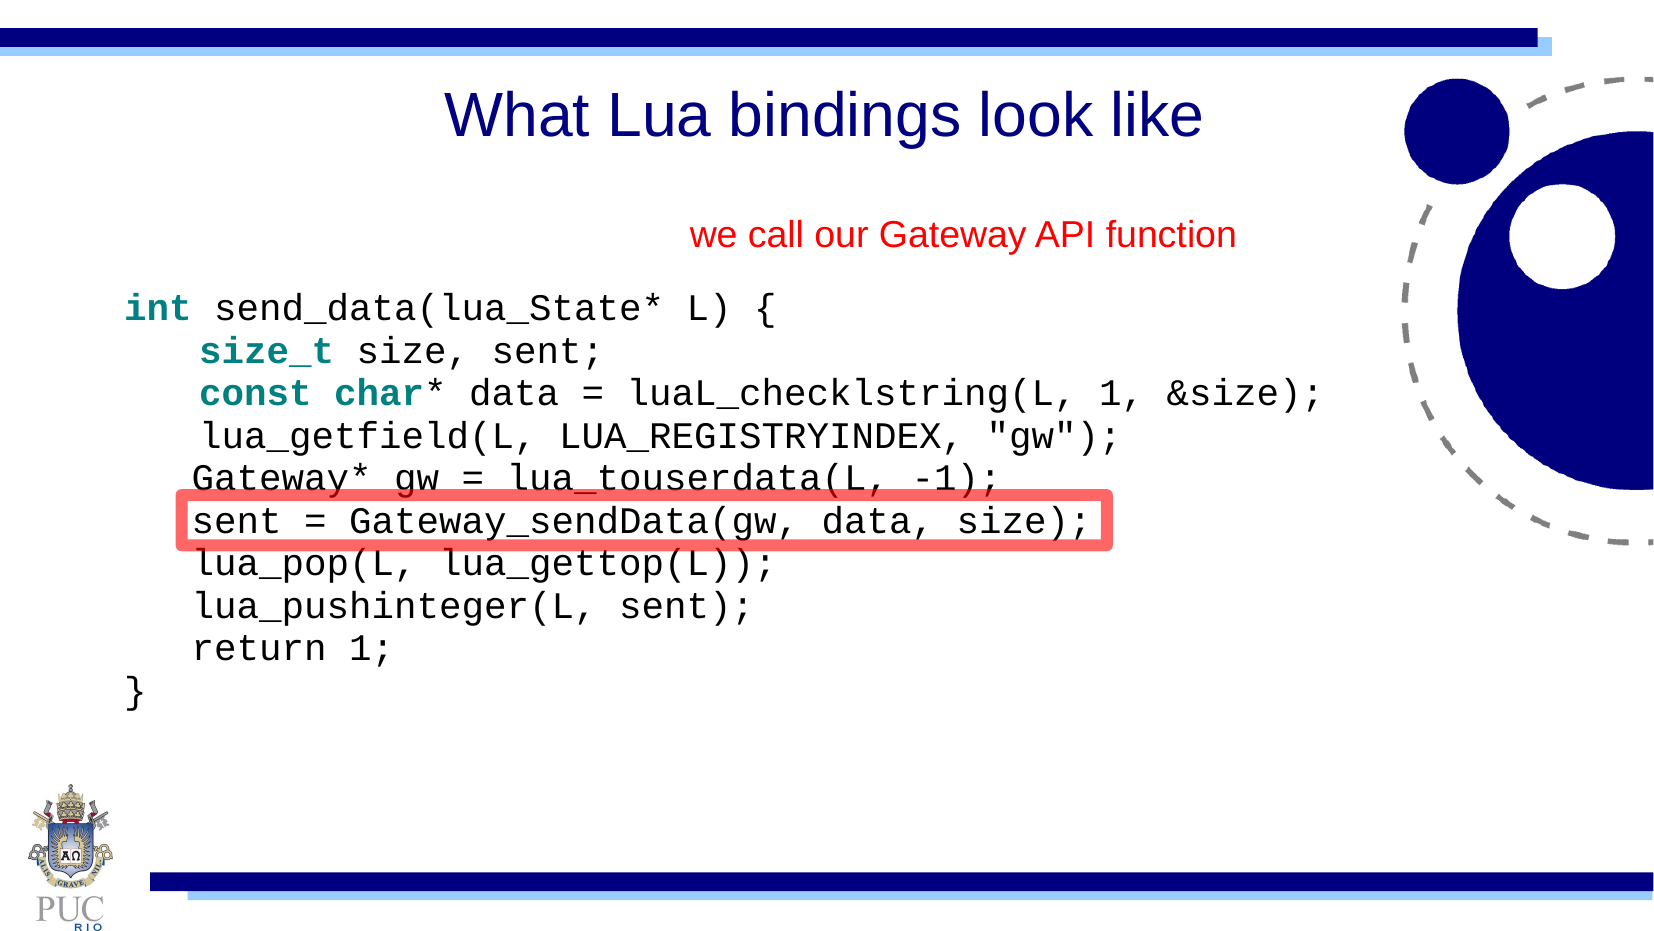

# What Lua bindings look like
int send_data(lua_State* L) {
	size_t size, sent;
	const char* data = luaL_checklstring(L, 1, &size);
	lua_getfield(L, LUA_REGISTRYINDEX, "gw");
 Gateway* gw = lua_touserdata(L, -1);
 sent = Gateway_sendData(gw, data, size);
 lua_pop(L, lua_gettop(L));
 lua_pushinteger(L, sent);
 return 1;
}
we call our Gateway API function